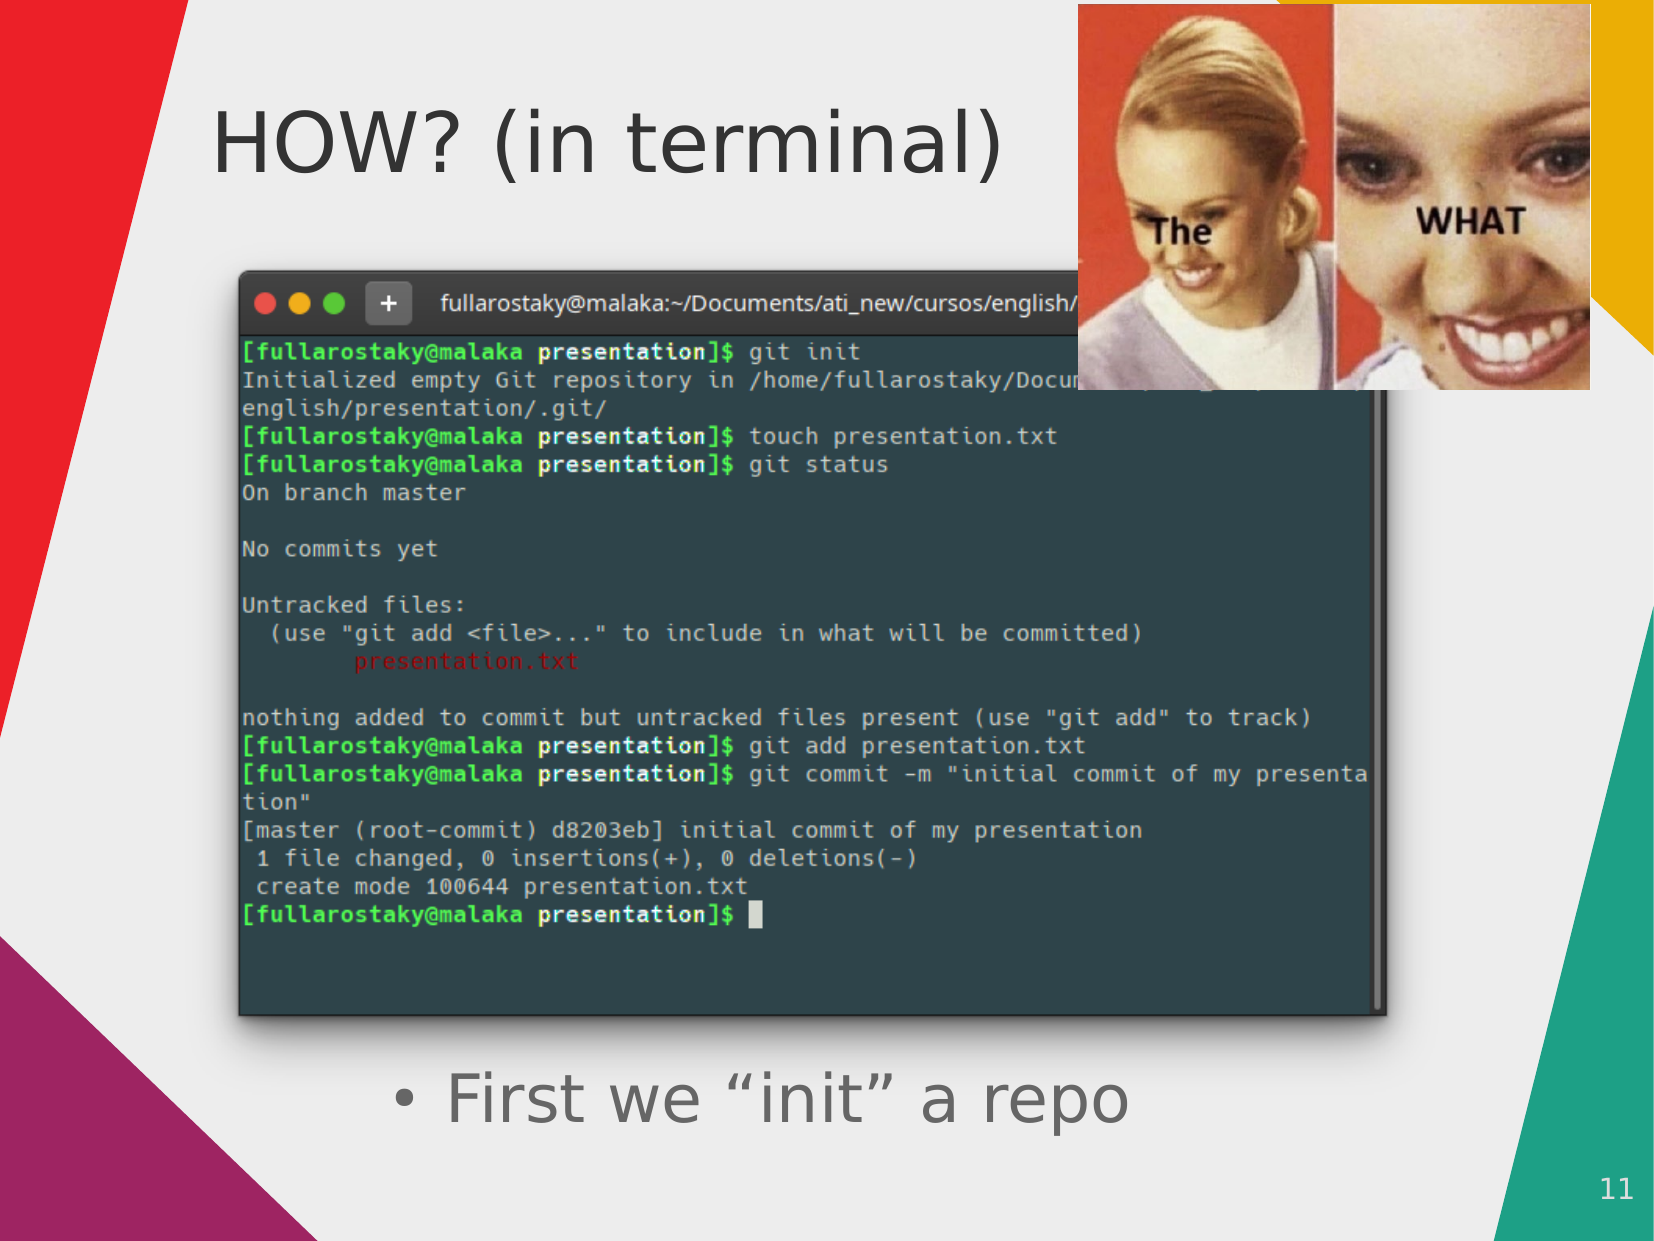

# HOW? (in terminal)
First we “init” a repo
11